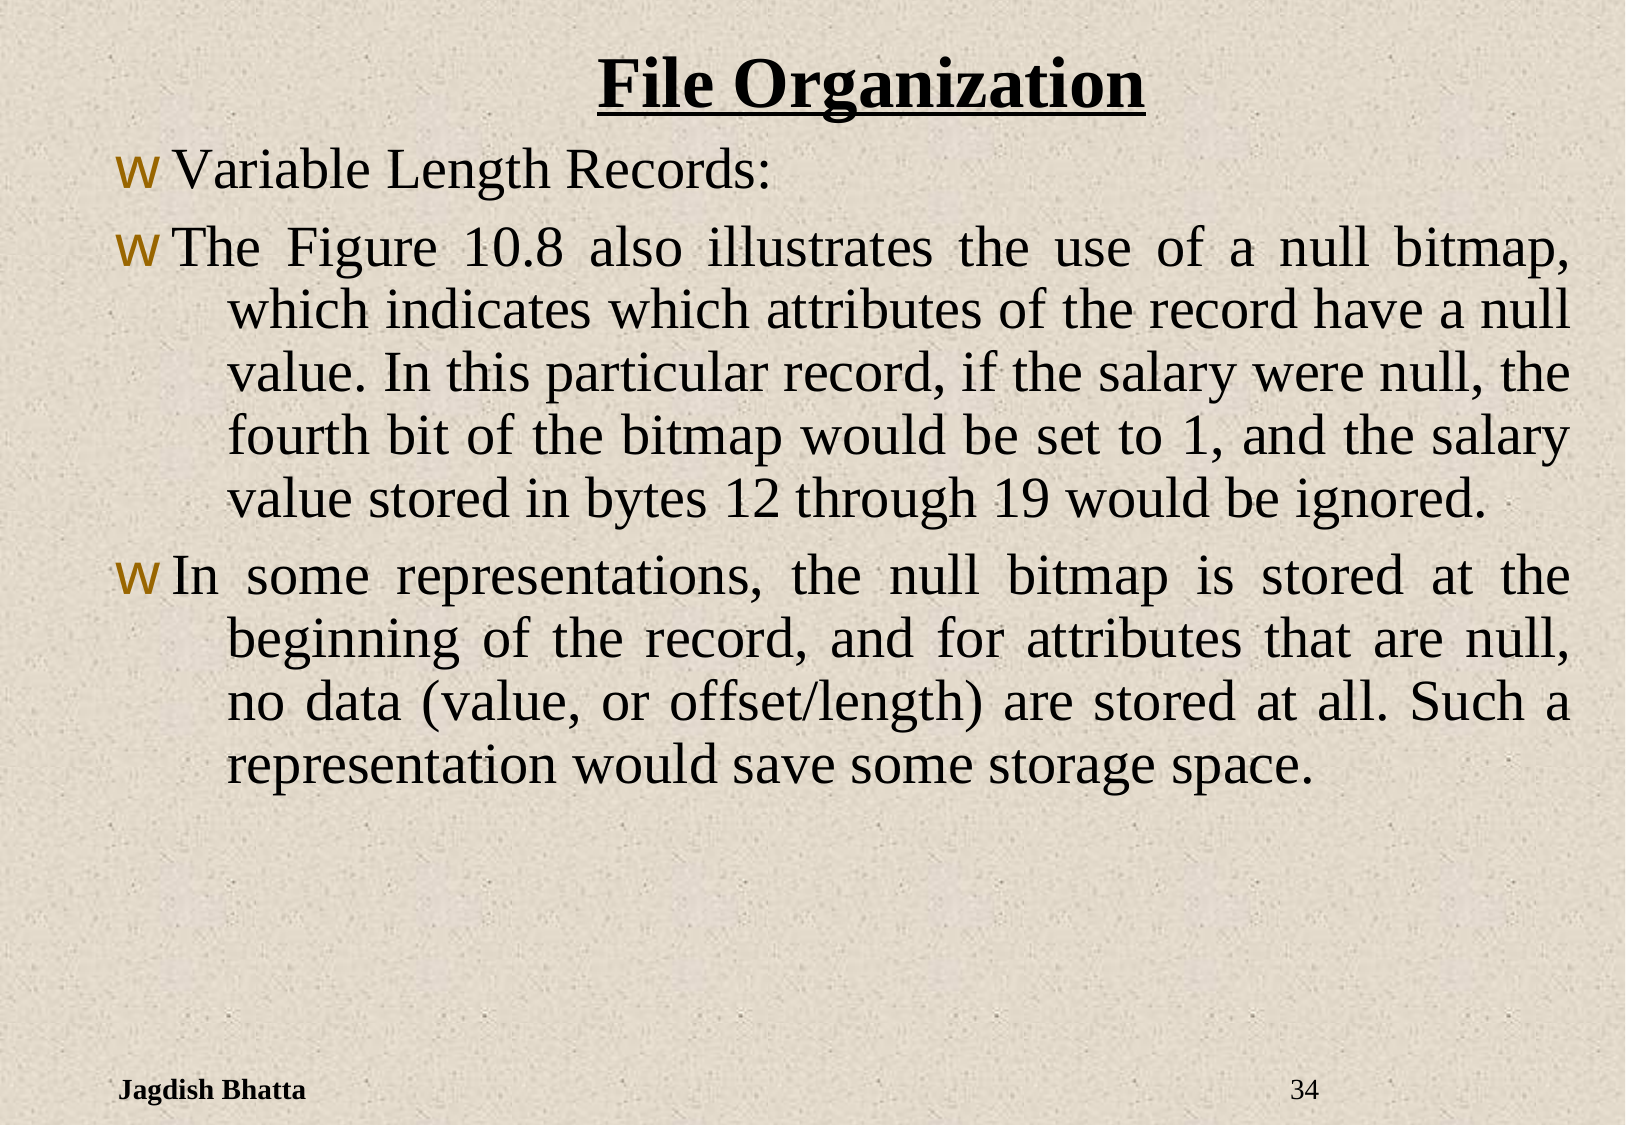

# File Organization
Variable Length Records:
The Figure 10.8 also illustrates the use of a null bitmap, which indicates which attributes of the record have a null value. In this particular record, if the salary were null, the fourth bit of the bitmap would be set to 1, and the salary value stored in bytes 12 through 19 would be ignored.
In some representations, the null bitmap is stored at the beginning of the record, and for attributes that are null, no data (value, or offset/length) are stored at all. Such a representation would save some storage space.
Jagdish Bhatta
33